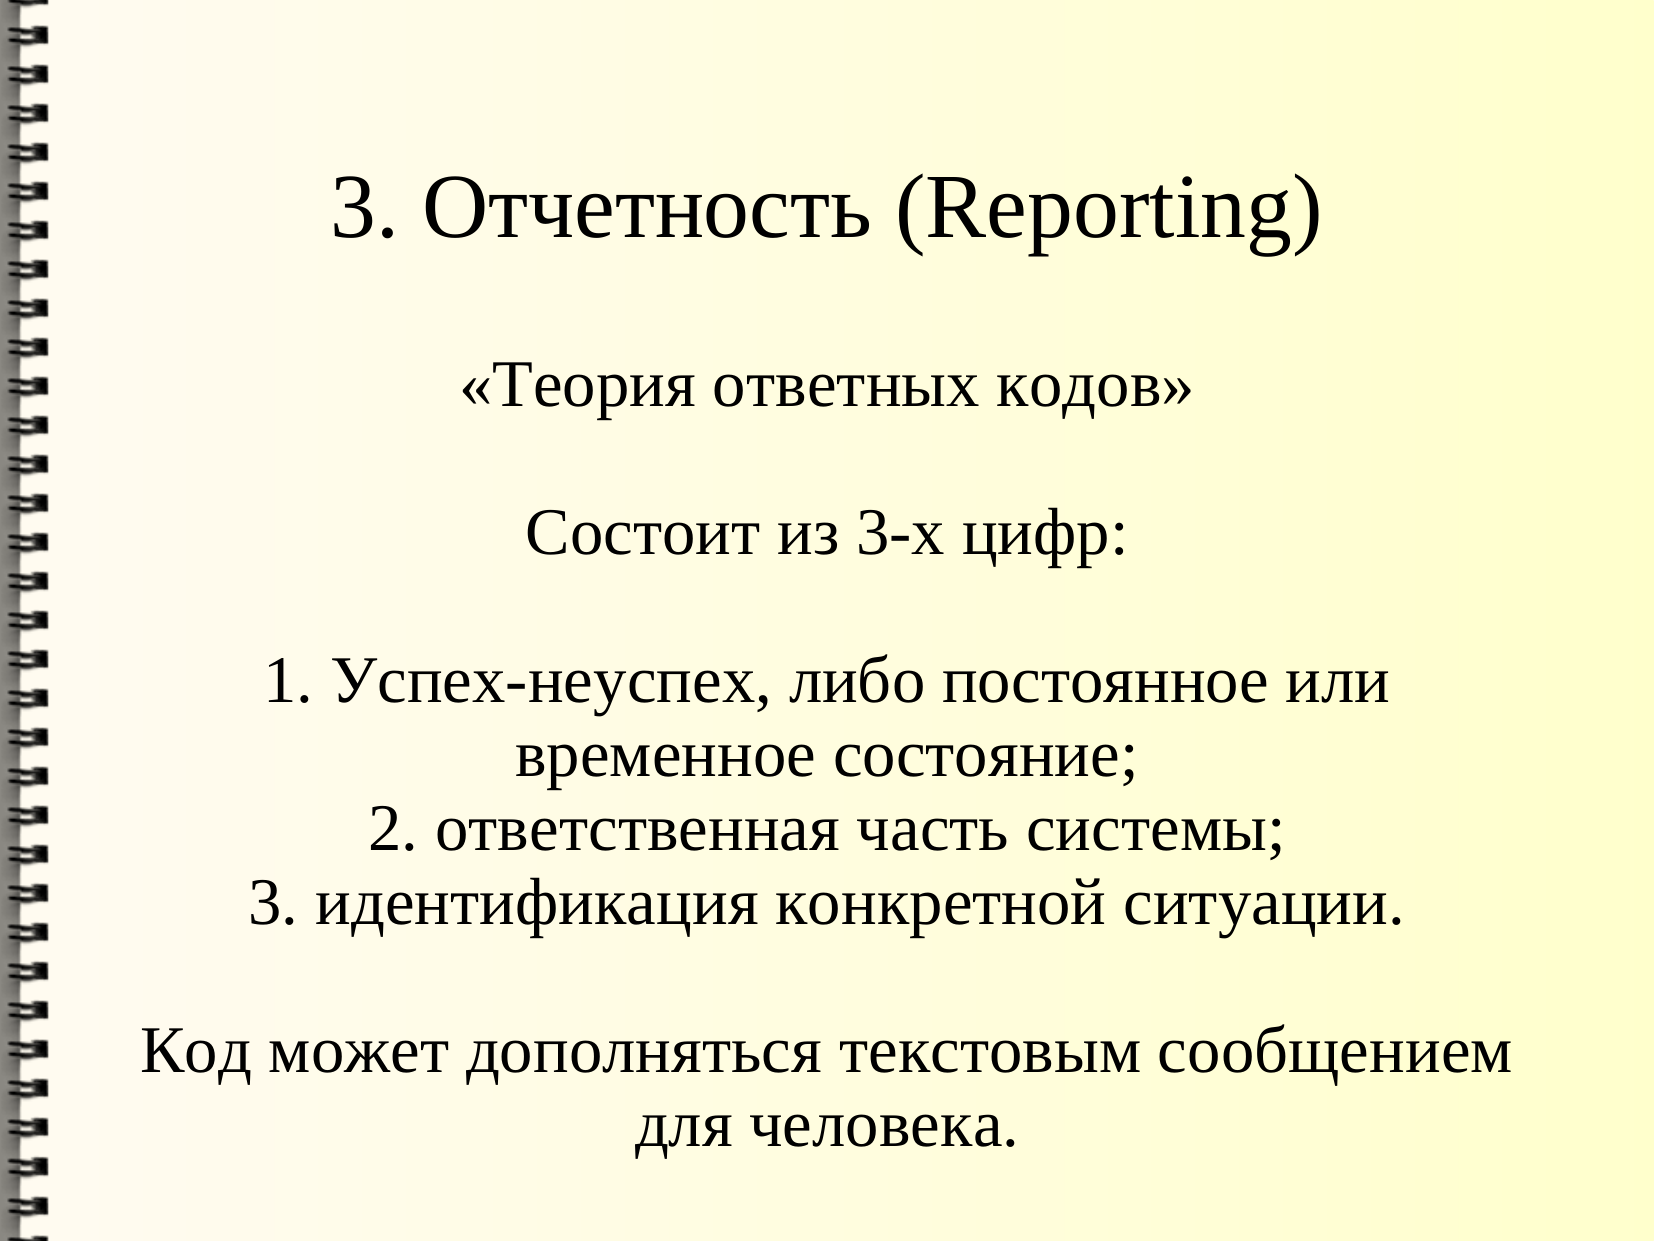

# 3. Отчетность (Reporting)
«Теория ответных кодов»
Состоит из 3-х цифр:
1. Успех-неуспех, либо постоянное или временное состояние;
2. ответственная часть системы;
3. идентификация конкретной ситуации.
Код может дополняться текстовым сообщением для человека.